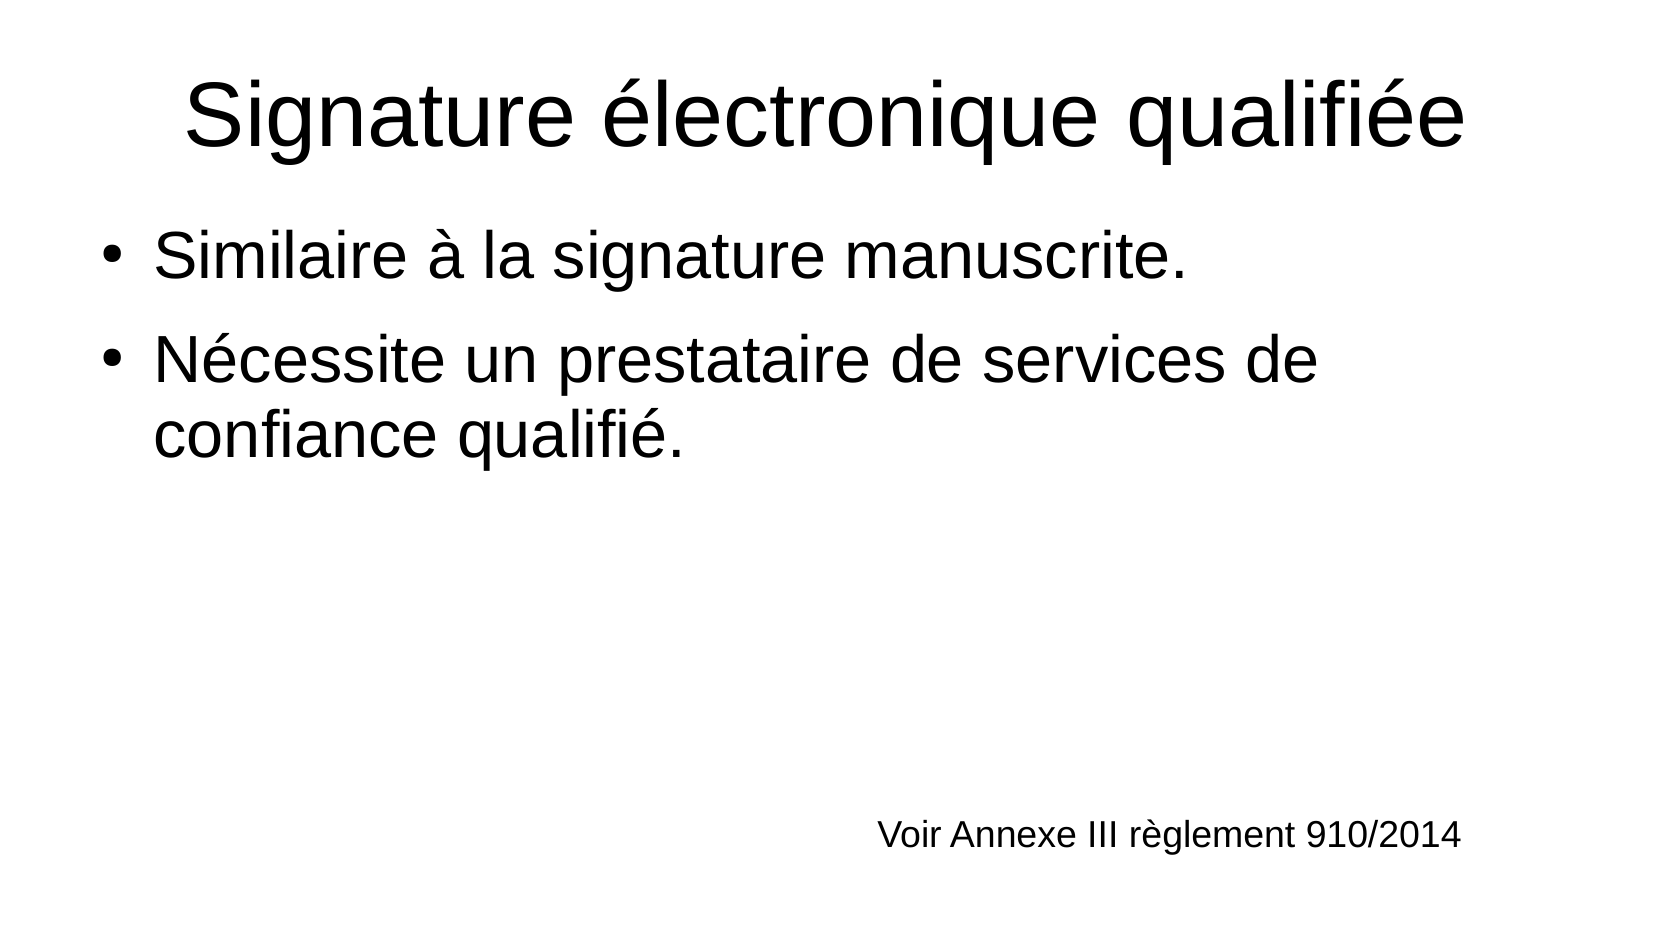

# Signature électronique qualifiée
Similaire à la signature manuscrite.
Nécessite un prestataire de services de confiance qualifié.
Voir Annexe III règlement 910/2014